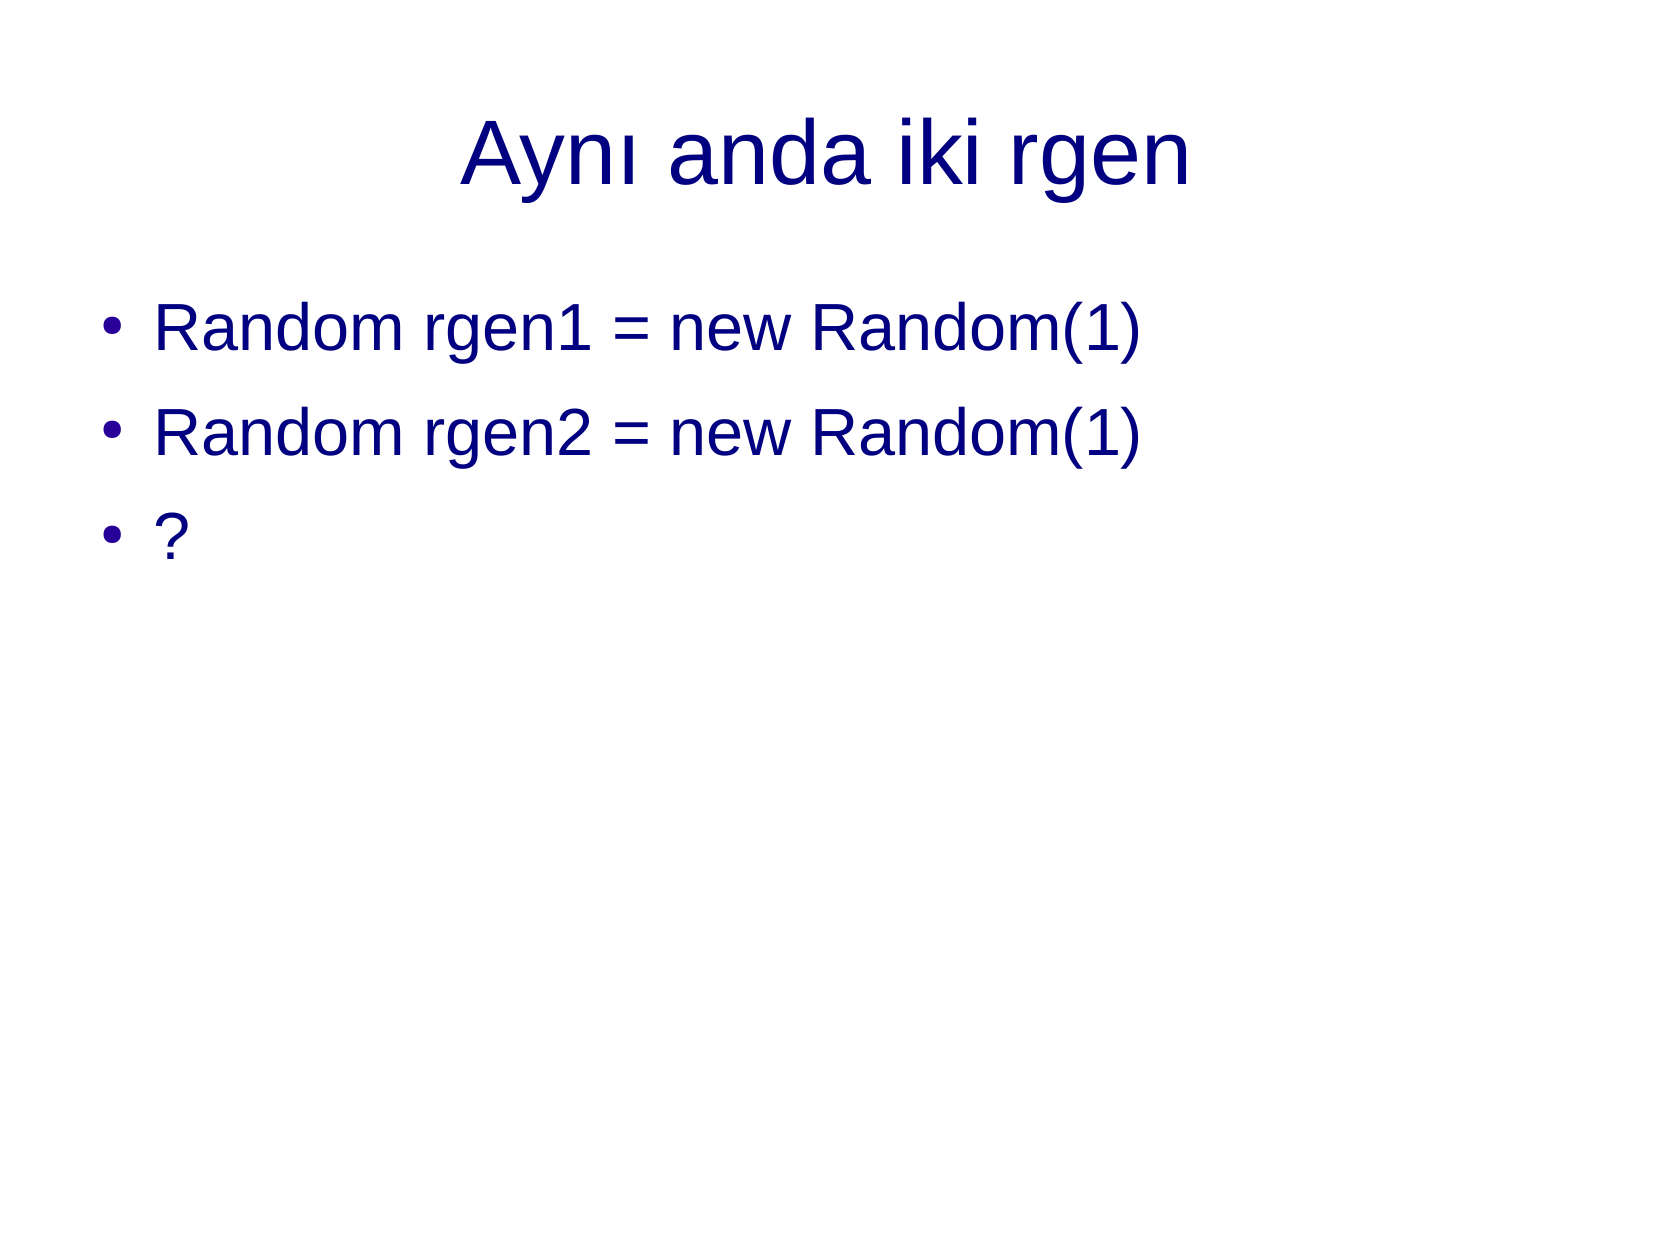

# Aynı anda iki rgen
Random rgen1 = new Random(1)
Random rgen2 = new Random(1)
?